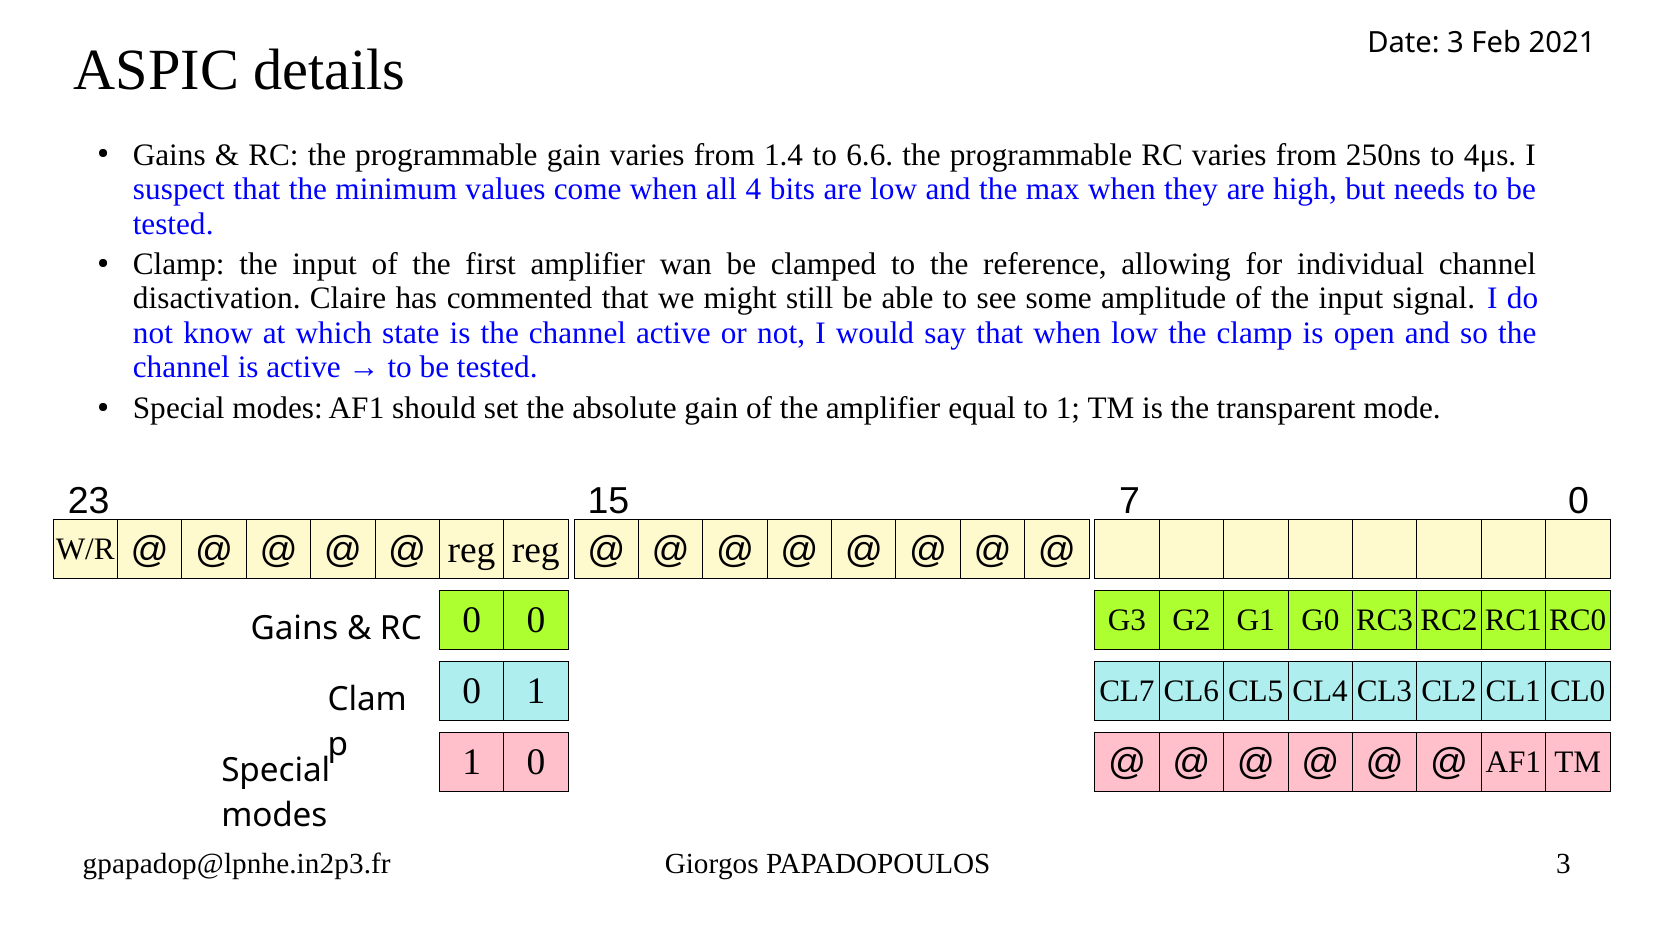

# ASPIC details
Date: 3 Feb 2021
Gains & RC: the programmable gain varies from 1.4 to 6.6. the programmable RC varies from 250ns to 4μs. I suspect that the minimum values come when all 4 bits are low and the max when they are high, but needs to be tested.
Clamp: the input of the first amplifier wan be clamped to the reference, allowing for individual channel disactivation. Claire has commented that we might still be able to see some amplitude of the input signal. I do not know at which state is the channel active or not, I would say that when low the clamp is open and so the channel is active → to be tested.
Special modes: AF1 should set the absolute gain of the amplifier equal to 1; TM is the transparent mode.
23
15
7
0
W/R
@
@
@
@
@
reg
reg
@
@
@
@
@
@
@
@
0
0
G3
G2
G1
G0
RC3
RC2
RC1
RC0
Gains & RC
0
1
CL7
CL6
CL5
CL4
CL3
CL2
CL1
CL0
Clamp
1
0
@
@
@
@
@
@
AF1
TM
Special modes
gpapadop@lpnhe.in2p3.fr
Giorgos PAPADOPOULOS
3